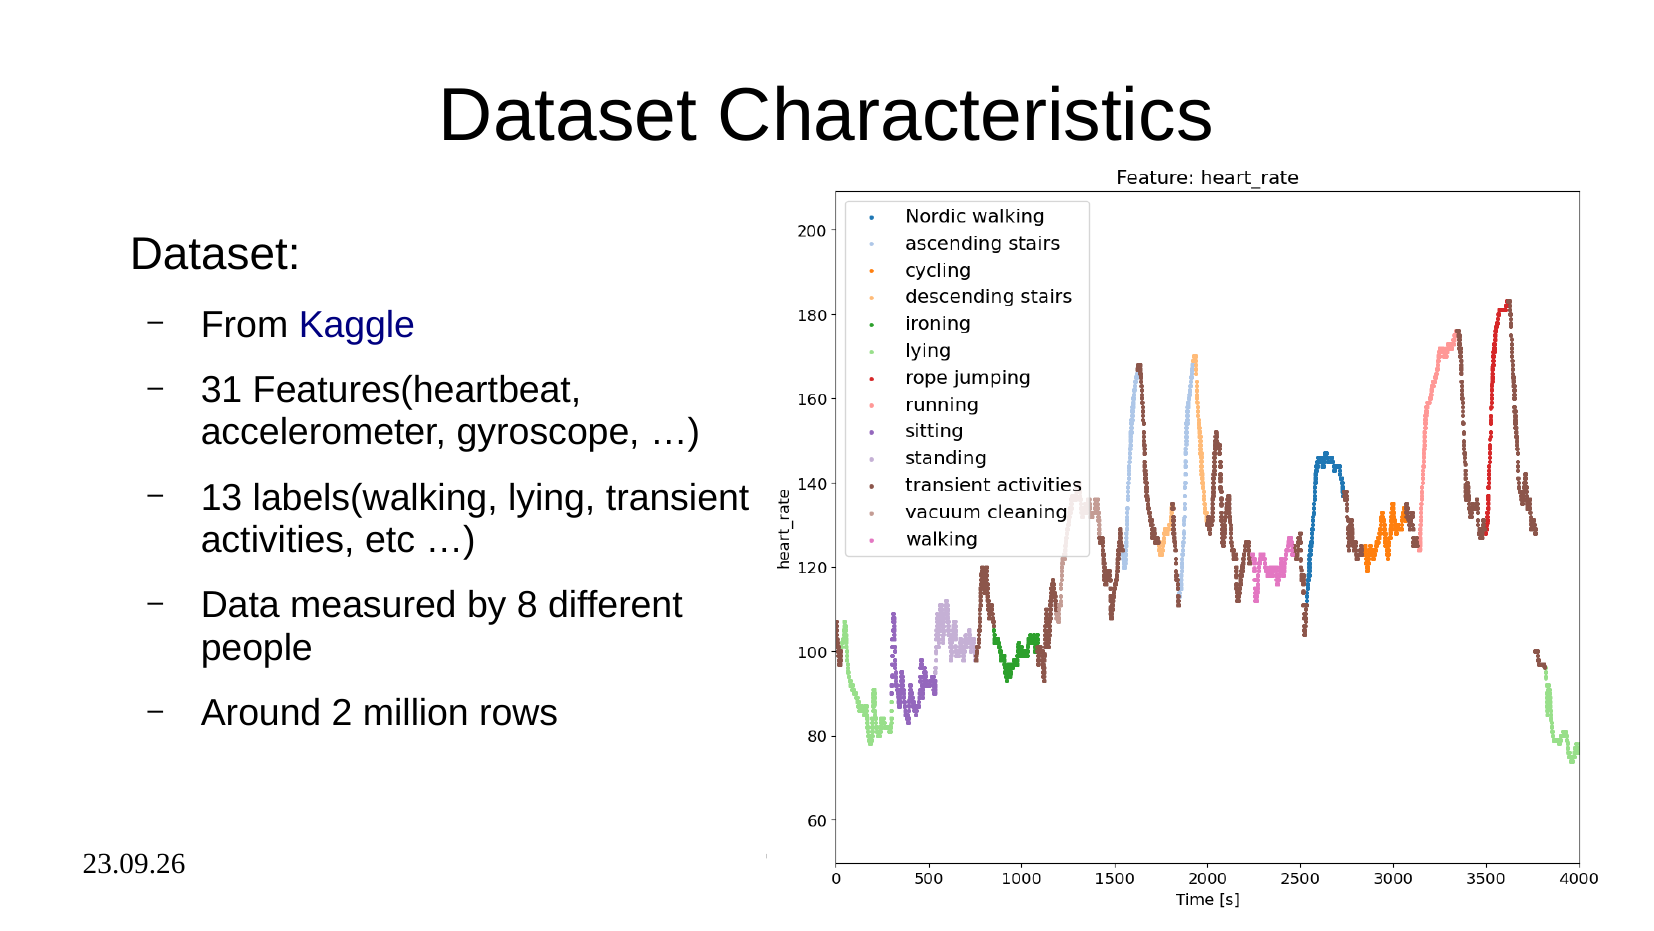

# Dataset Characteristics
Dataset:
From Kaggle
31 Features(heartbeat, accelerometer, gyroscope, …)
13 labels(walking, lying, transient activities, etc …)
Data measured by 8 different people
Around 2 million rows